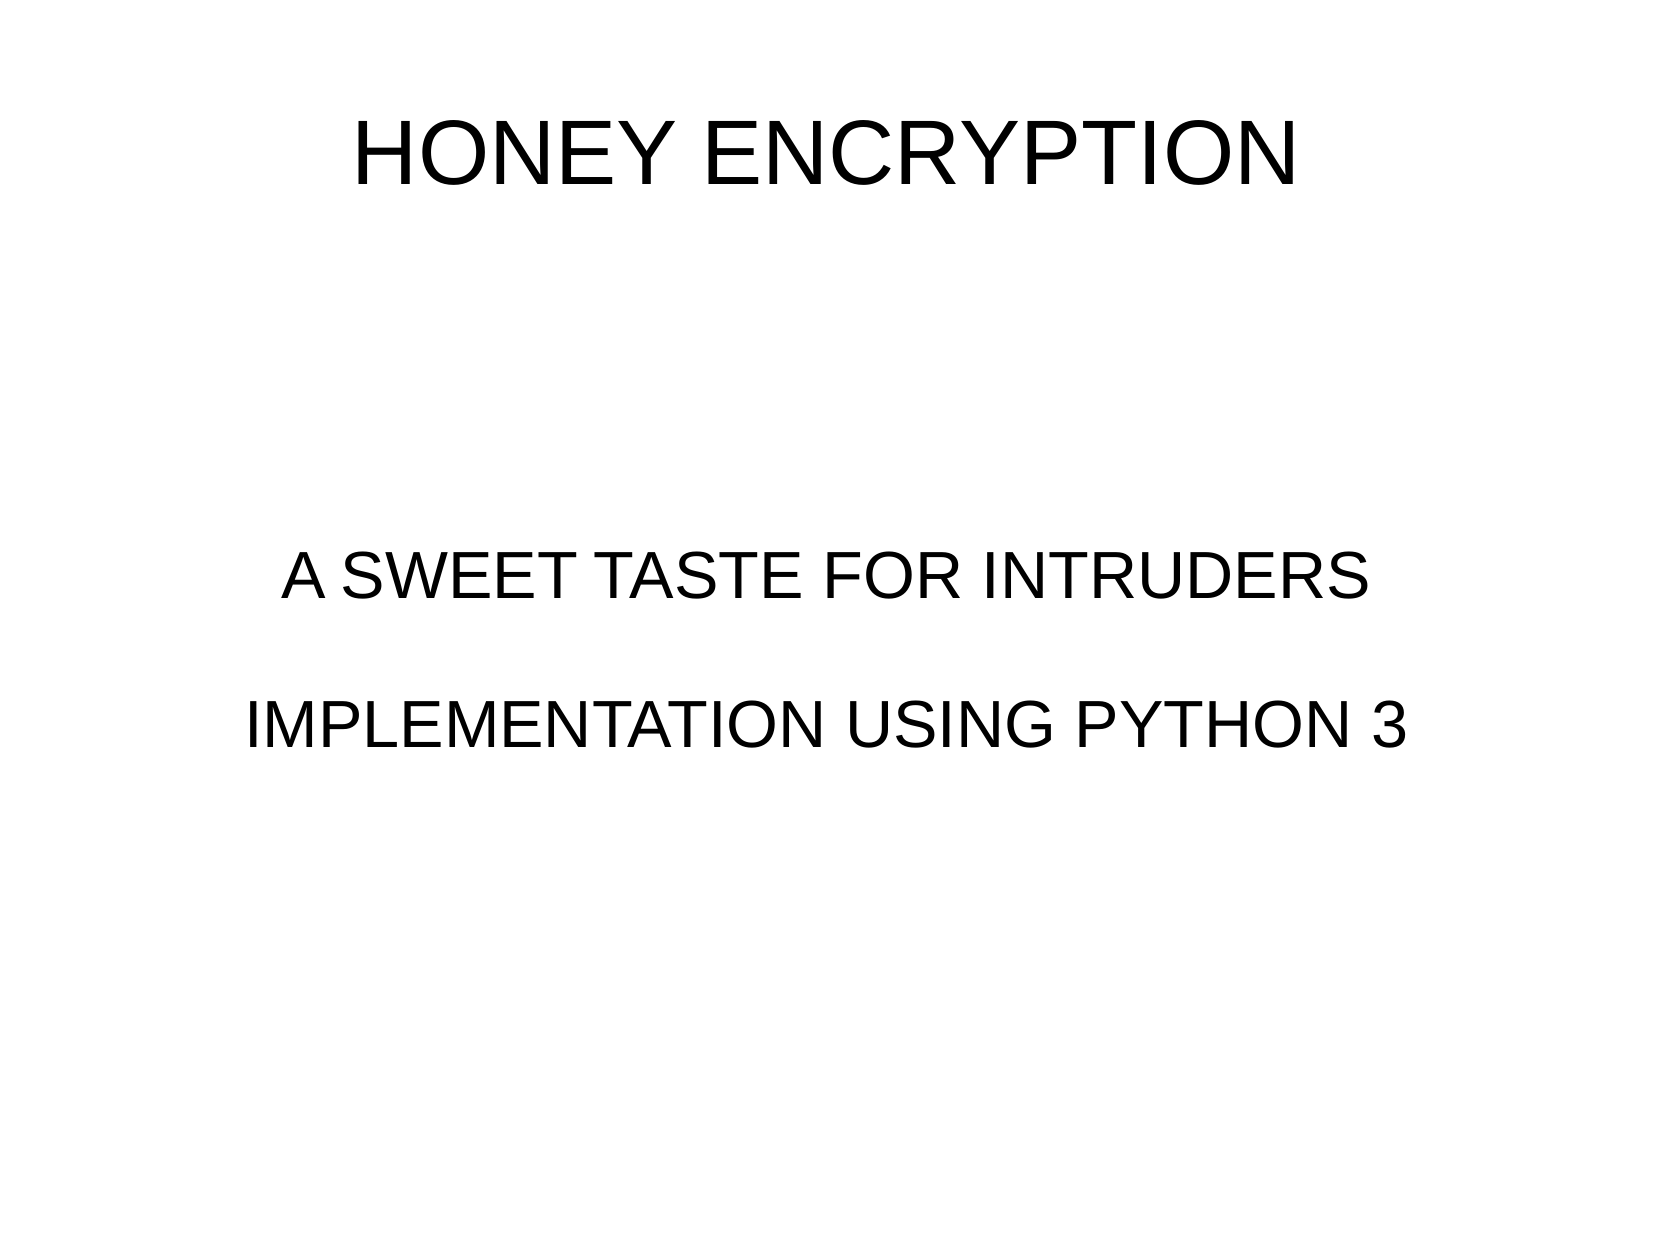

# HONEY ENCRYPTION
A SWEET TASTE FOR INTRUDERS
IMPLEMENTATION USING PYTHON 3